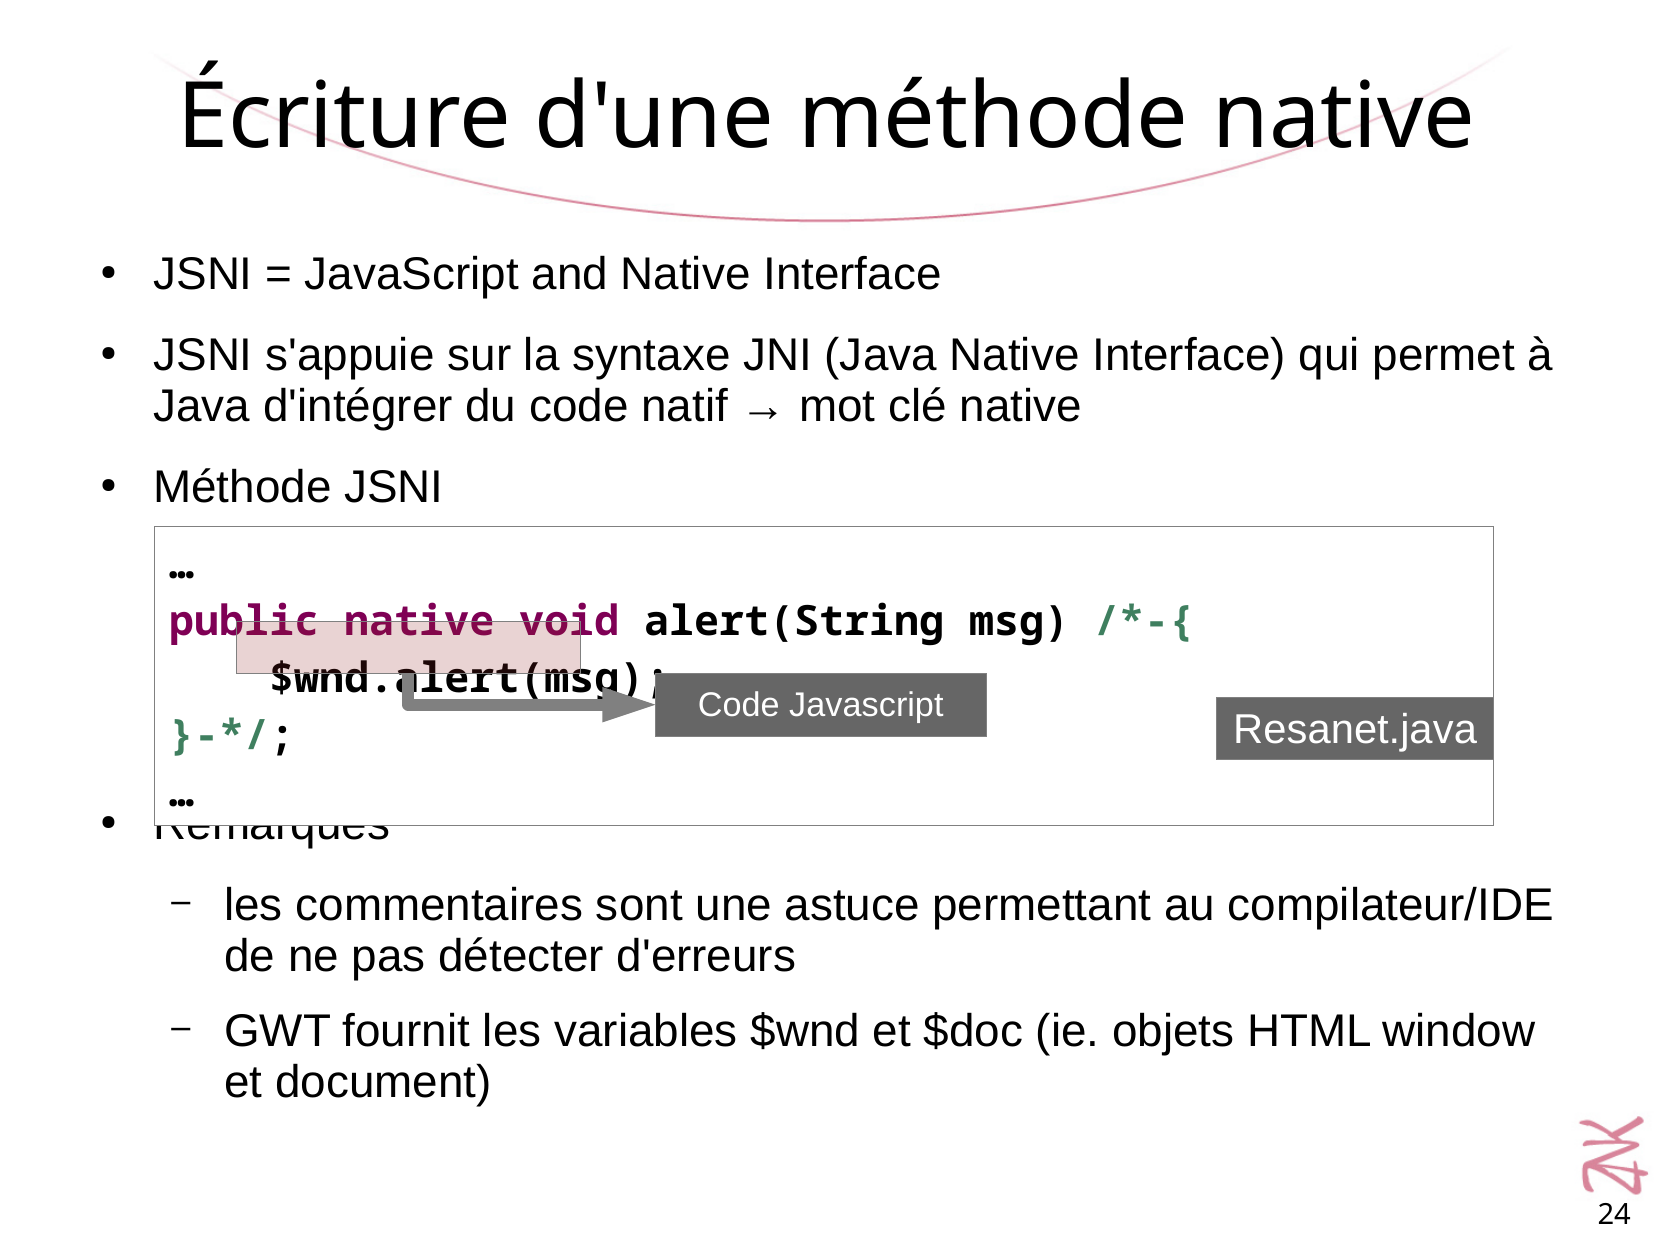

# Écriture d'une méthode native
JSNI = JavaScript and Native Interface
JSNI s'appuie sur la syntaxe JNI (Java Native Interface) qui permet à Java d'intégrer du code natif → mot clé native
Méthode JSNI
Remarques
les commentaires sont une astuce permettant au compilateur/IDE de ne pas détecter d'erreurs
GWT fournit les variables $wnd et $doc (ie. objets HTML window et document)
…
public native void alert(String msg) /*-{
 $wnd.alert(msg);
}-*/;
…
Code Javascript
Resanet.java
24